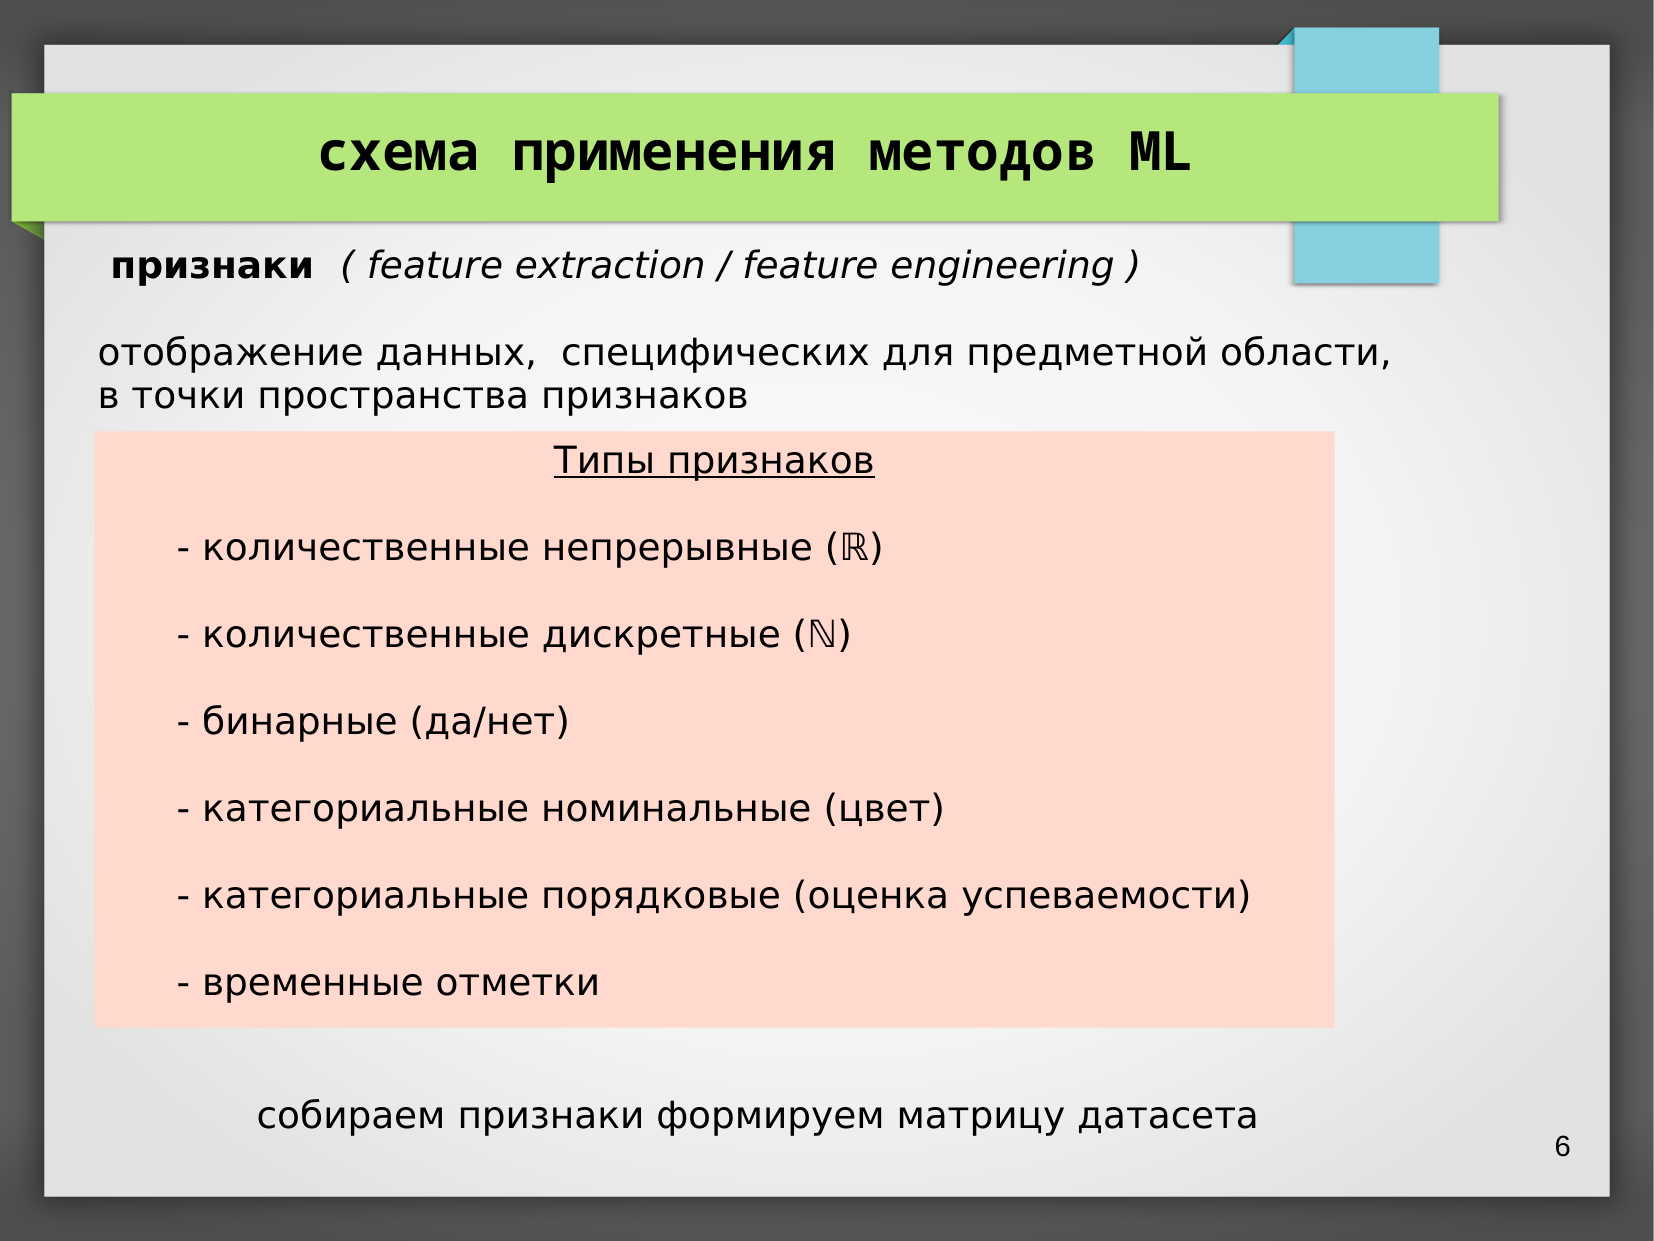

# схема применения методов ML
 признаки ( feature extraction / feature engineering )
отображение данных, специфических для предметной области,
в точки пространства признаков
Типы признаков
- количественные непрерывные (ℝ)
- количественные дискретные (ℕ)
- бинарные (да/нет)
- категориальные номинальные (цвет)
- категориальные порядковые (оценка успеваемости)
- временные отметки
собираем признаки формируем матрицу датасета
6